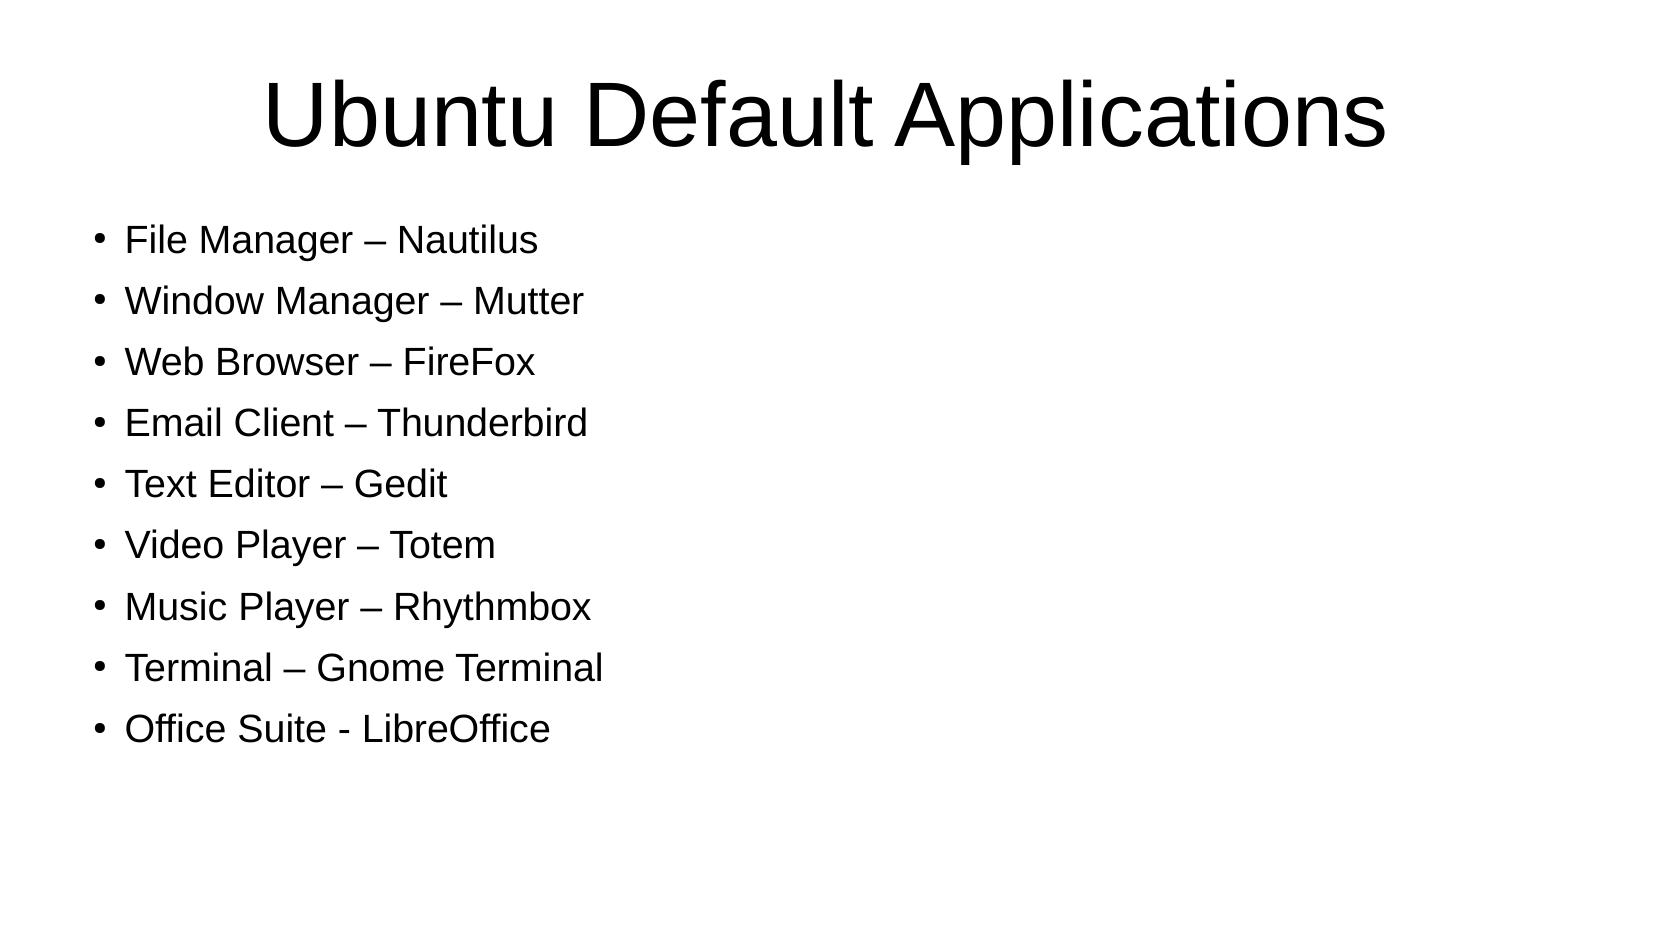

# Ubuntu Default Applications
File Manager – Nautilus
Window Manager – Mutter
Web Browser – FireFox
Email Client – Thunderbird
Text Editor – Gedit
Video Player – Totem
Music Player – Rhythmbox
Terminal – Gnome Terminal
Office Suite - LibreOffice